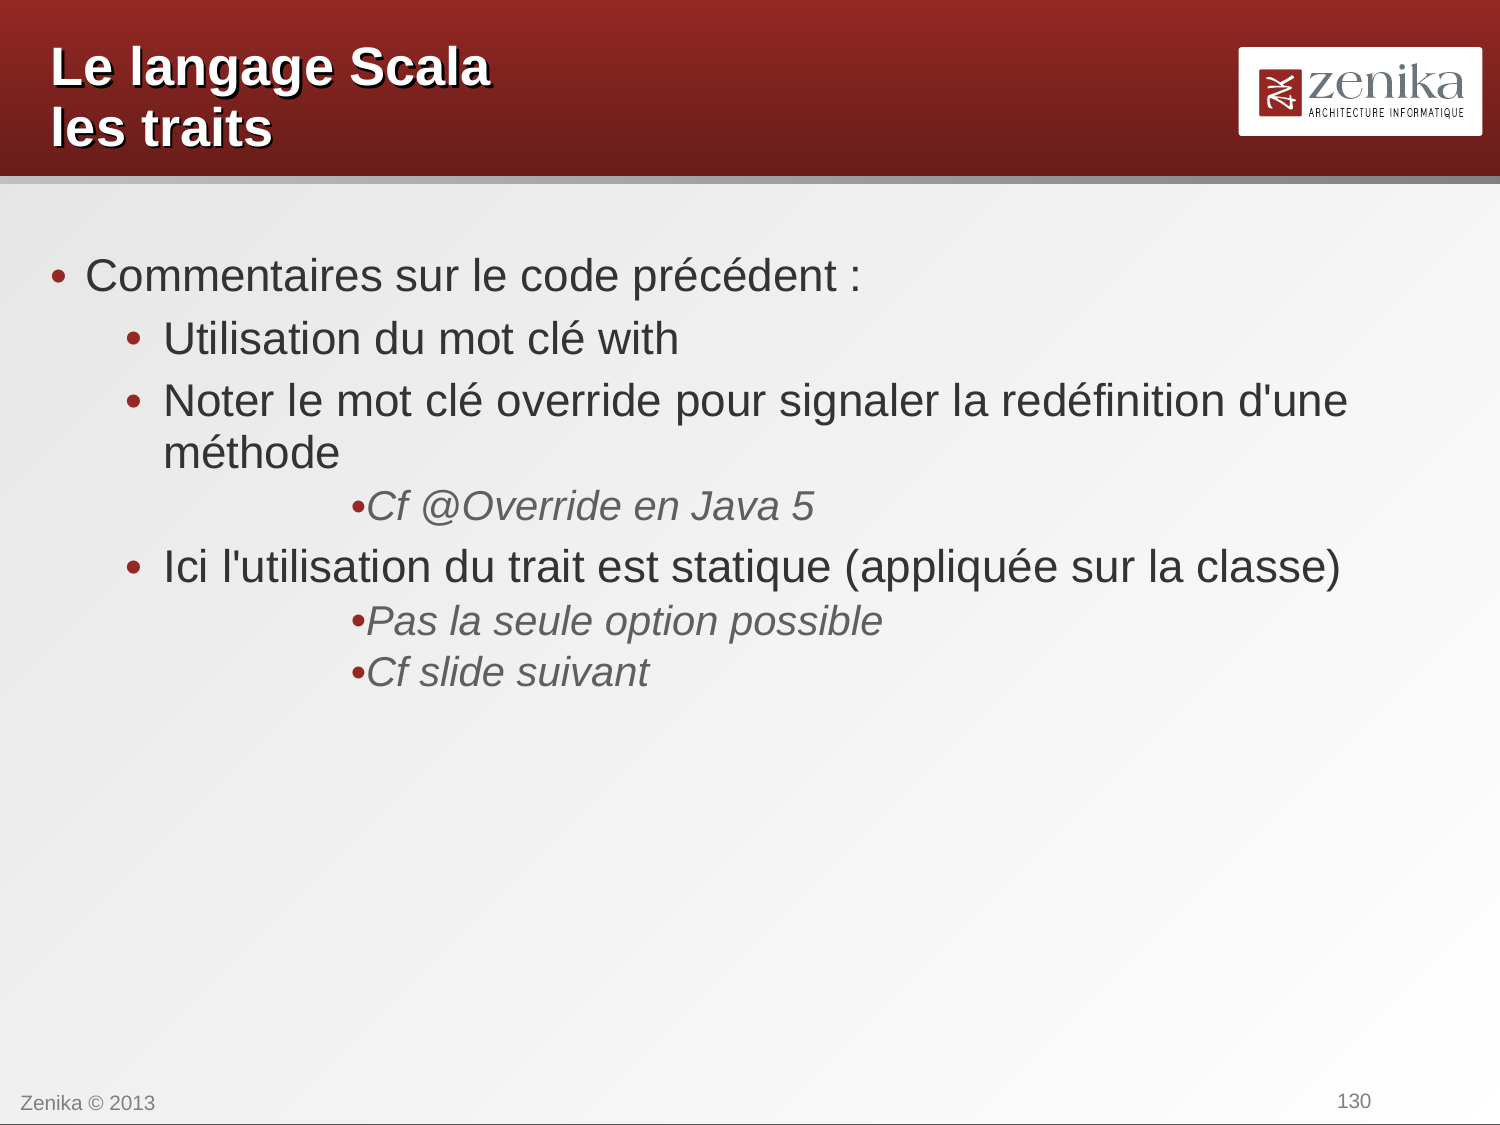

# Le langage Scala les traits
Commentaires sur le code précédent :
Utilisation du mot clé with
Noter le mot clé override pour signaler la redéfinition d'une méthode
Cf @Override en Java 5
Ici l'utilisation du trait est statique (appliquée sur la classe)
Pas la seule option possible
Cf slide suivant